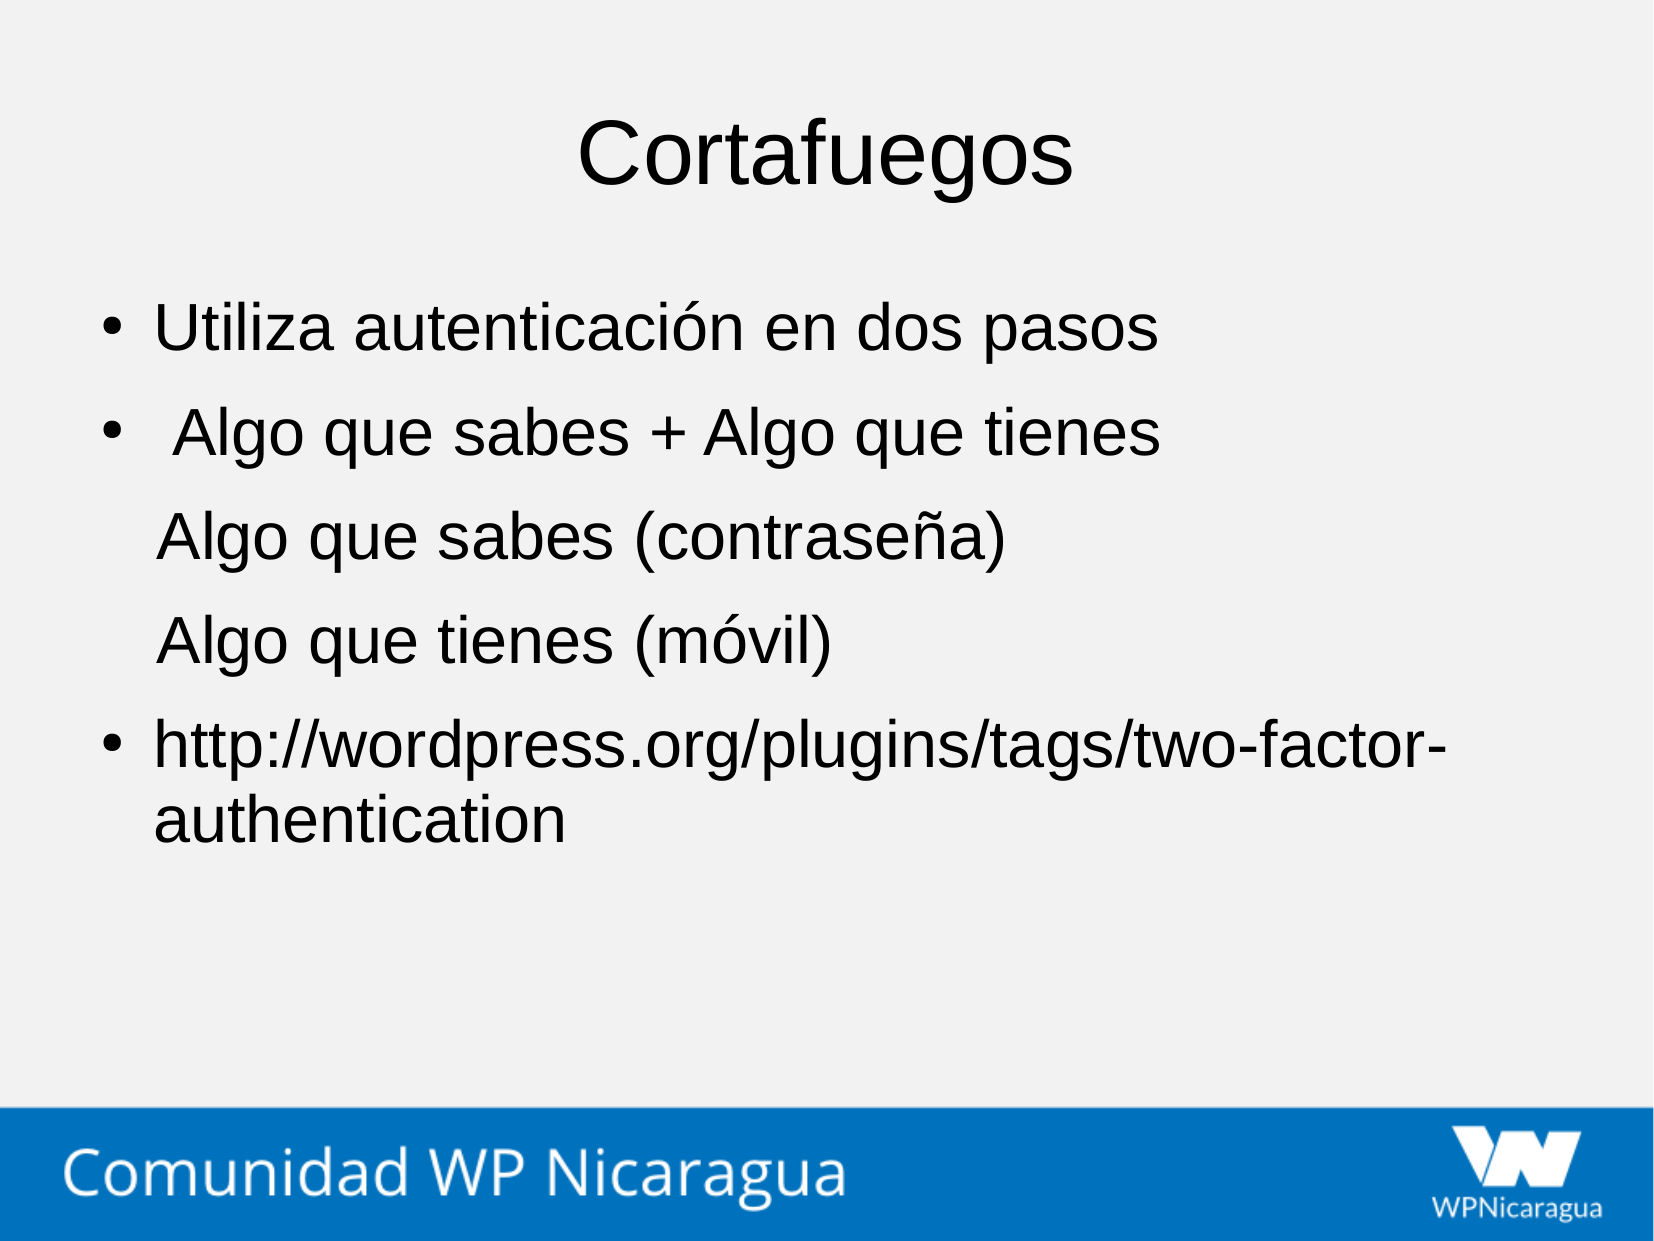

#
Cortafuegos
Utiliza autenticación en dos pasos
 Algo que sabes + Algo que tienes
 Algo que sabes (contraseña)
 Algo que tienes (móvil)
http://wordpress.org/plugins/tags/two-factor-authentication